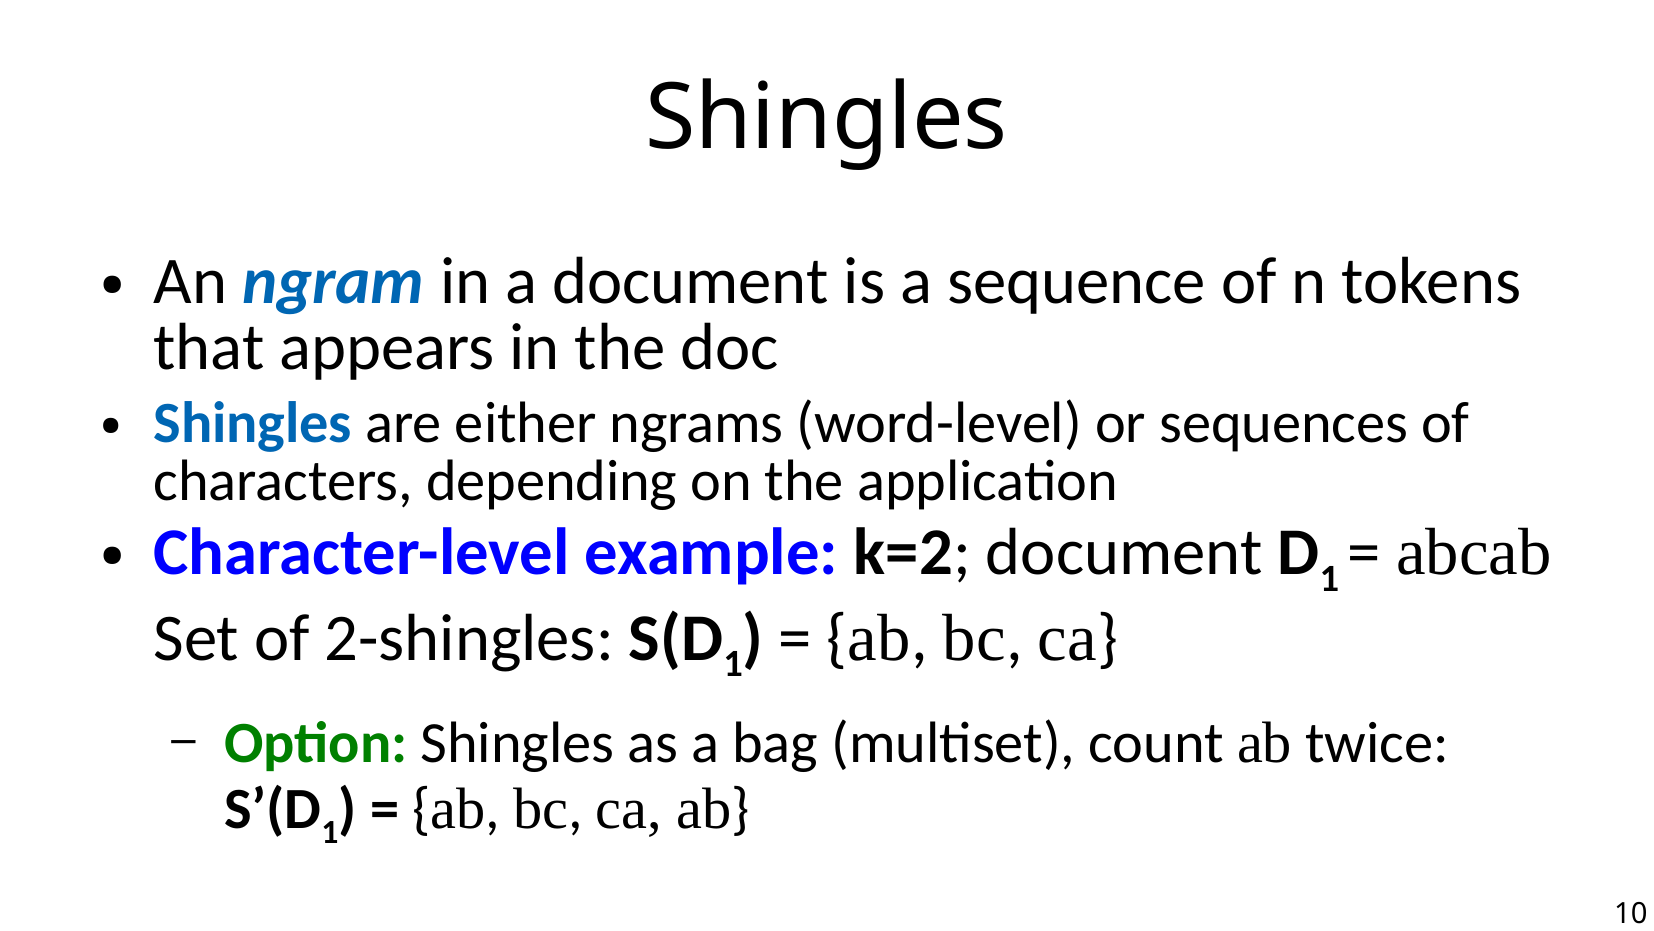

# Shingles
An ngram in a document is a sequence of n tokens that appears in the doc
Shingles are either ngrams (word-level) or sequences of characters, depending on the application
Character-level example: k=2; document D1 = abcab
Set of 2-shingles: S(D1) = {ab, bc, ca}
Option: Shingles as a bag (multiset), count ab twice: S’(D1) = {ab, bc, ca, ab}
10